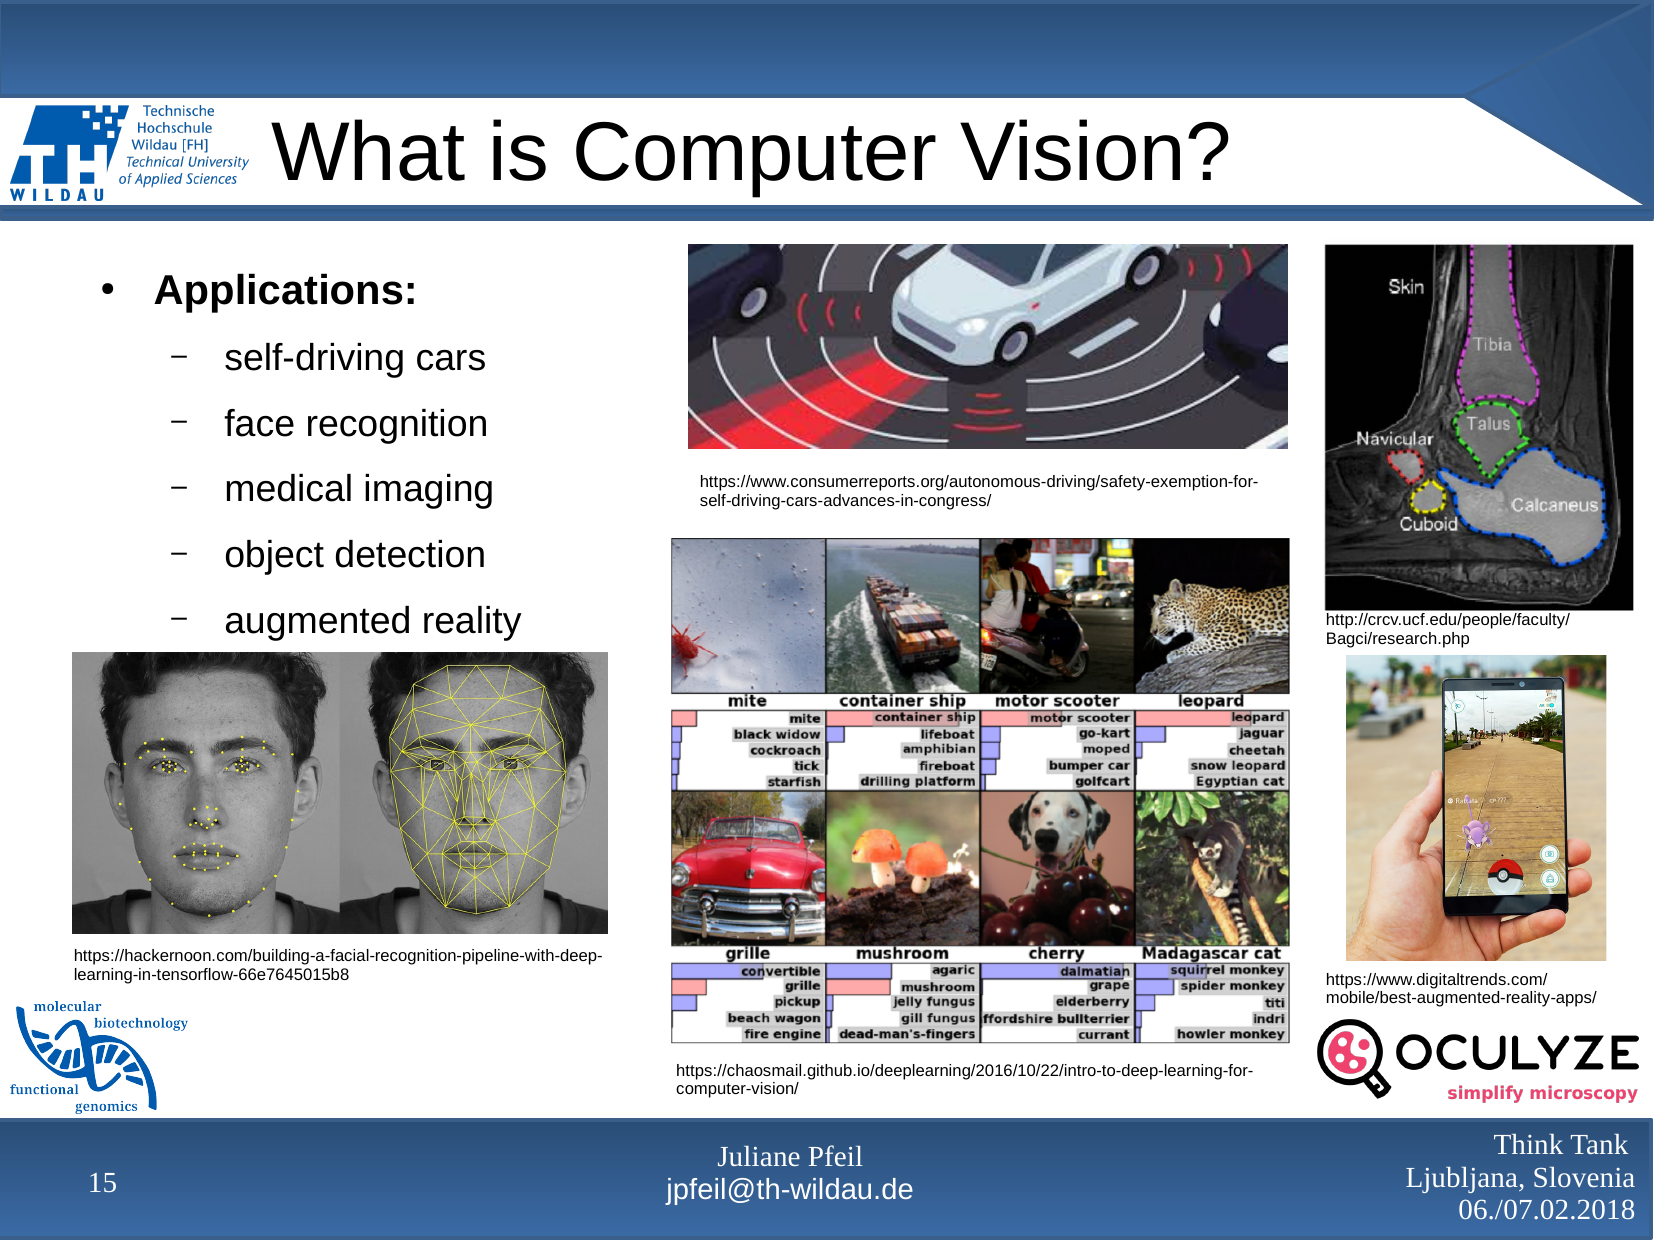

# What is Computer Vision?
Applications:
self-driving cars
face recognition
medical imaging
object detection
augmented reality
https://www.consumerreports.org/autonomous-driving/safety-exemption-for-self-driving-cars-advances-in-congress/
http://crcv.ucf.edu/people/faculty/Bagci/research.php
https://hackernoon.com/building-a-facial-recognition-pipeline-with-deep-learning-in-tensorflow-66e7645015b8
https://www.digitaltrends.com/mobile/best-augmented-reality-apps/
https://chaosmail.github.io/deeplearning/2016/10/22/intro-to-deep-learning-for-computer-vision/